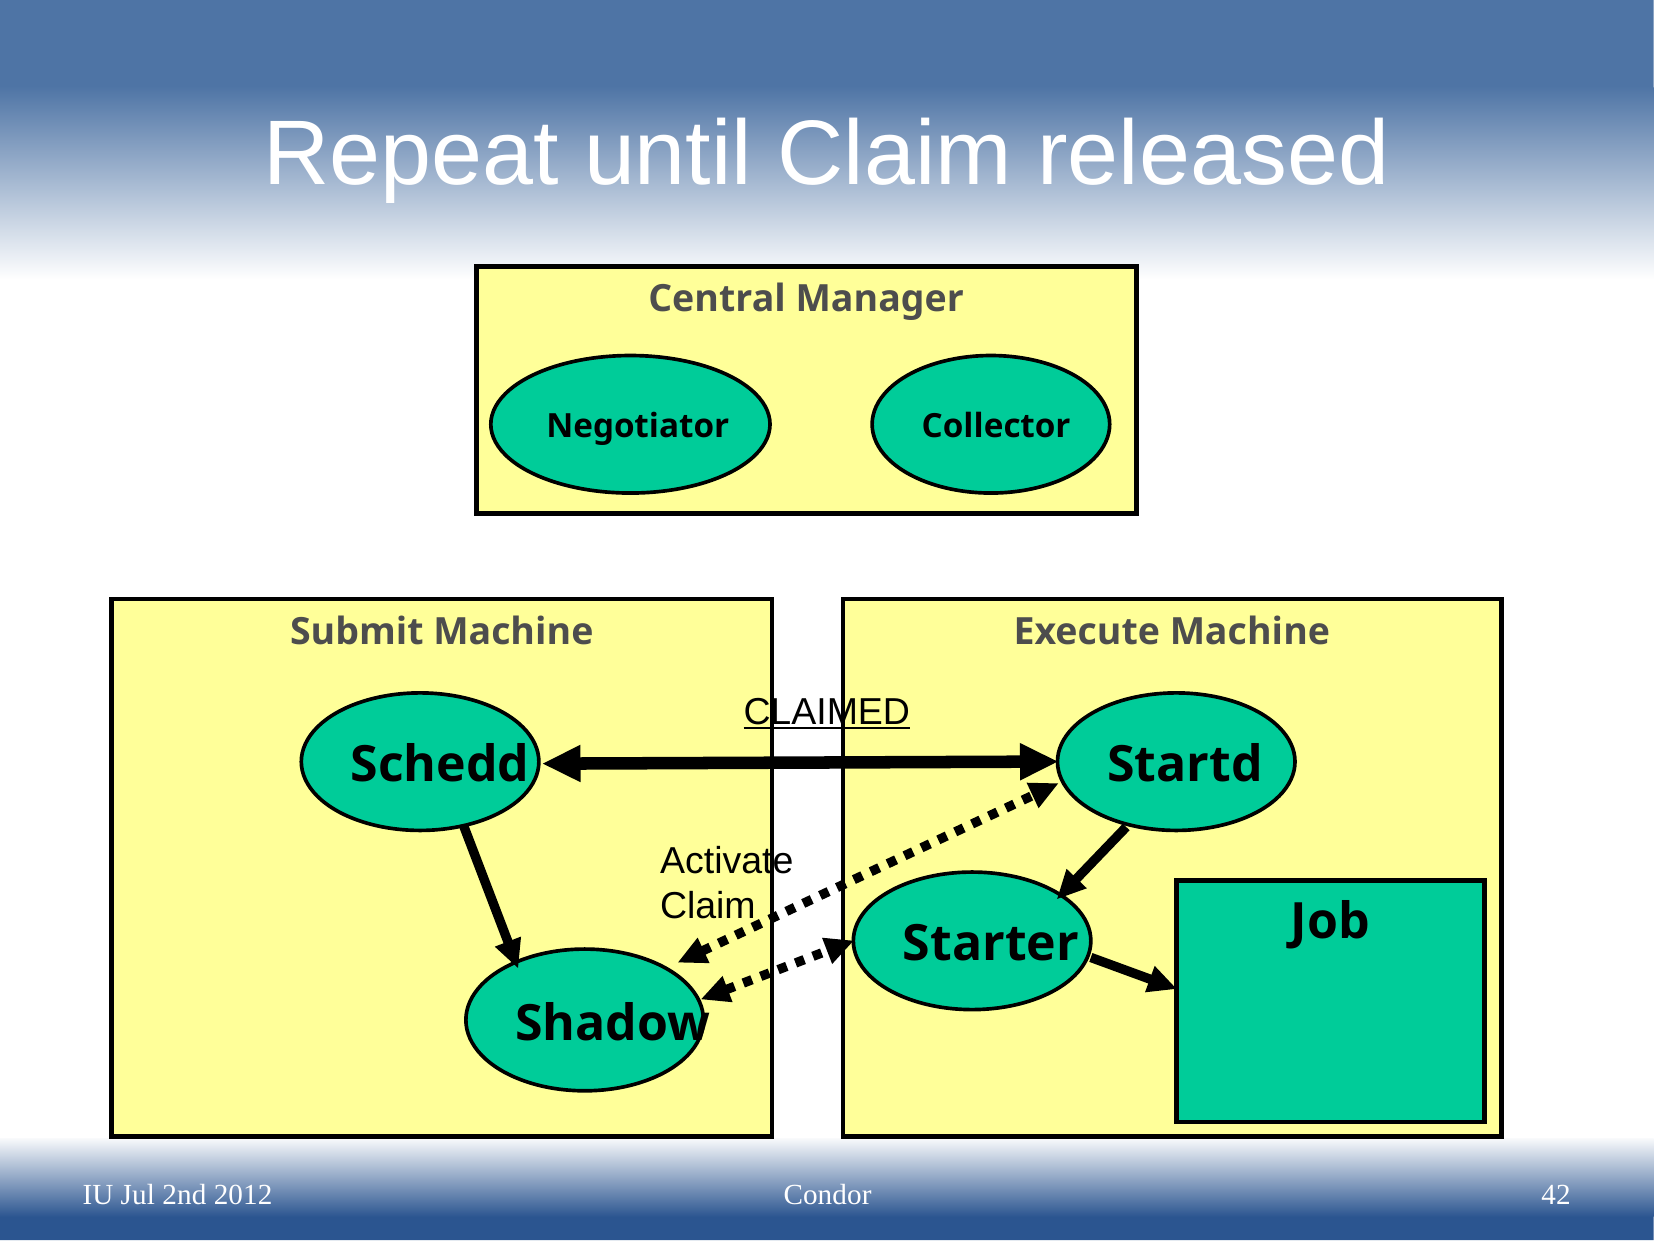

# Repeat until Claim released
Central Manager
Negotiator
Collector
Submit Machine
Execute Machine
CLAIMED
Schedd
Startd
Shadow
Starter
Activate
Claim
Job
IU Jul 2nd 2012
Condor
42